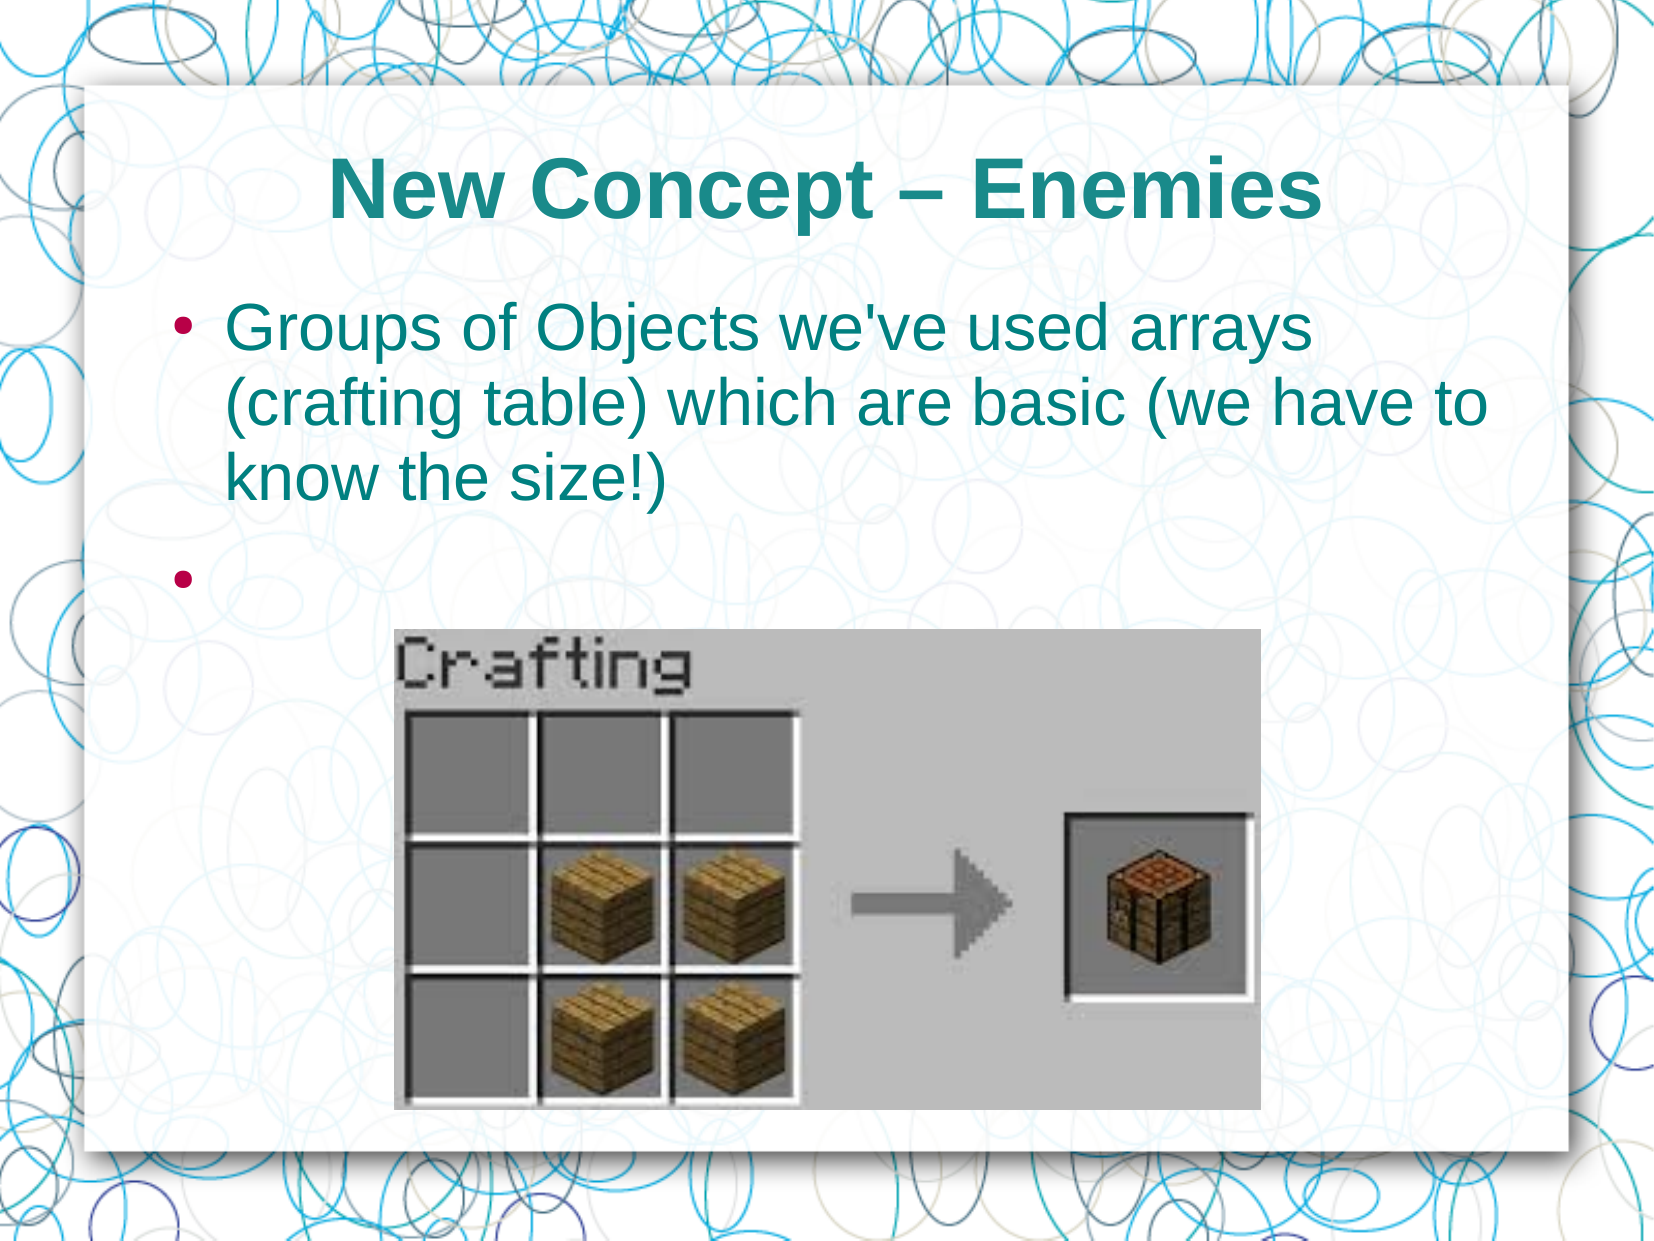

# New Concept – Enemies
Groups of Objects we've used arrays (crafting table) which are basic (we have to know the size!)